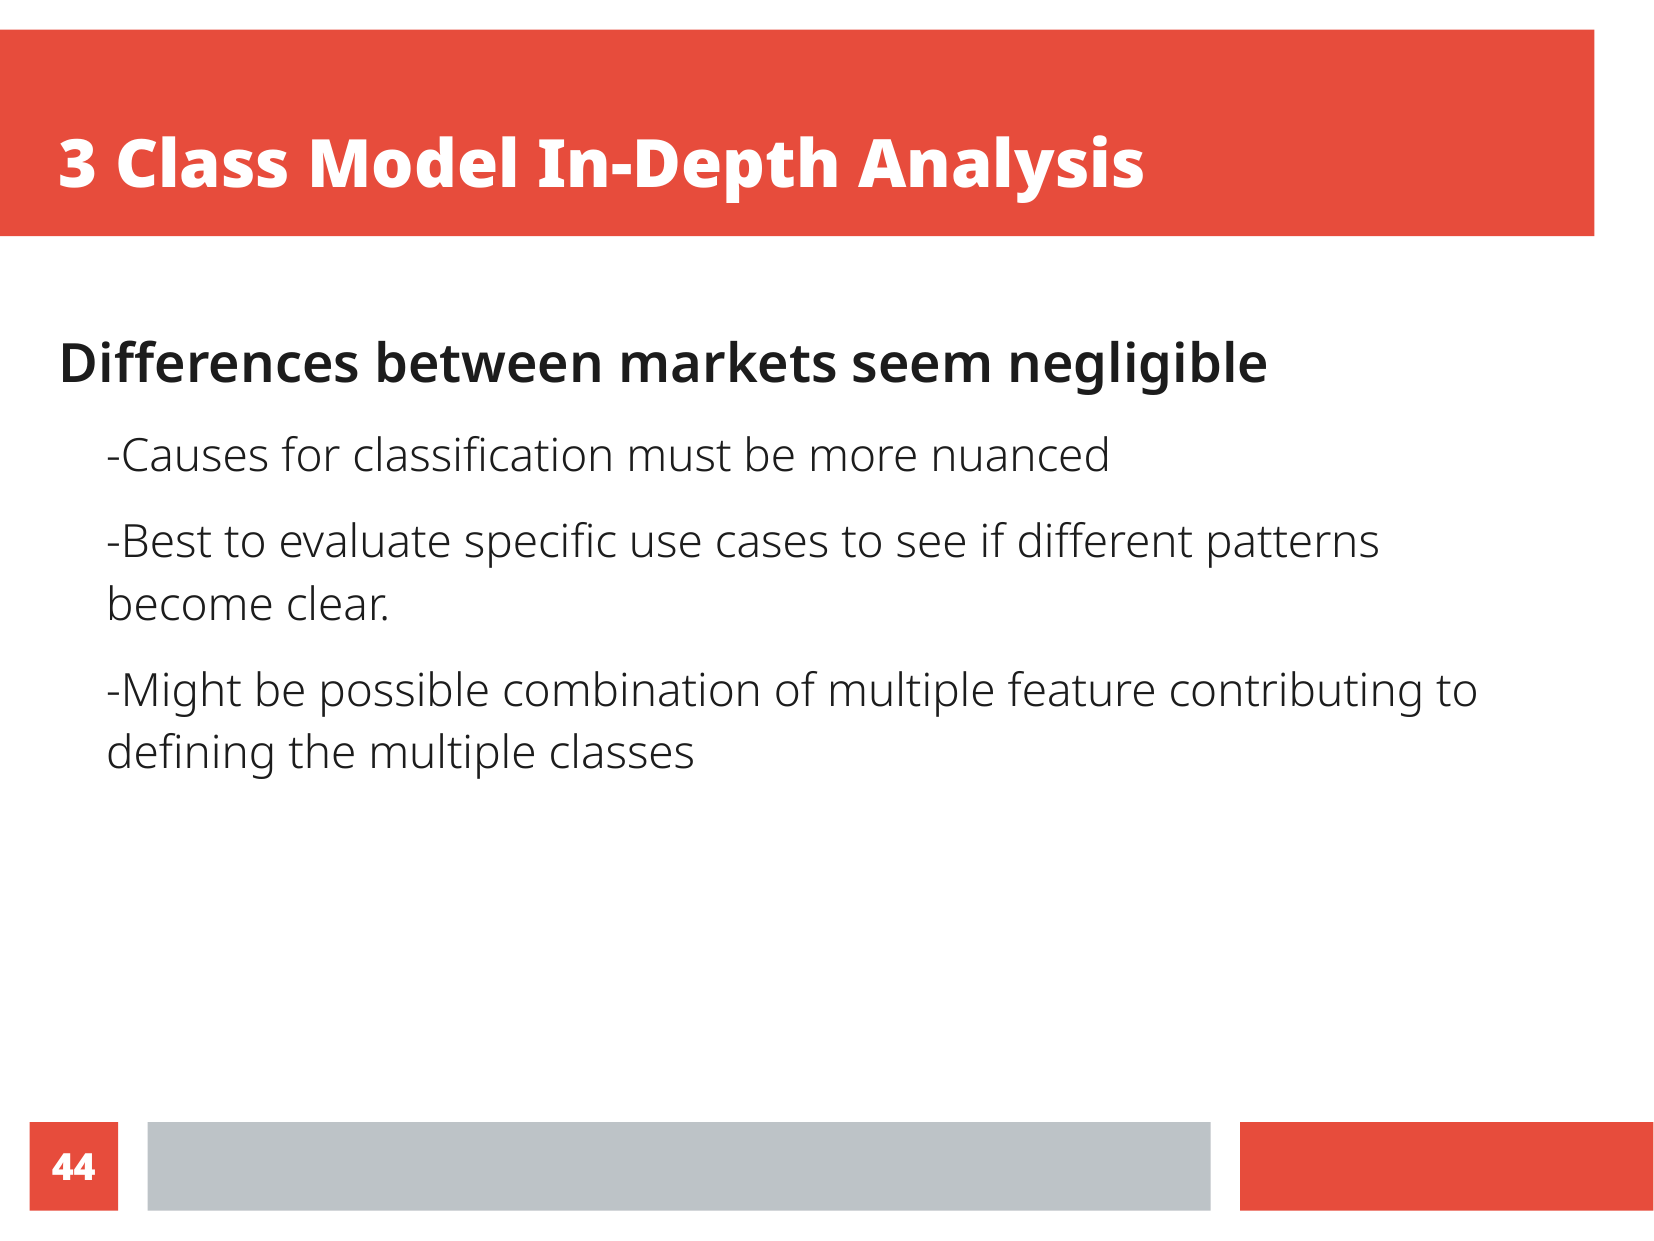

# 3 Class Model In-Depth Analysis
Differences between markets seem negligible
-Causes for classification must be more nuanced
-Best to evaluate specific use cases to see if different patterns 		become clear.
-Might be possible combination of multiple feature contributing to defining the multiple classes
44